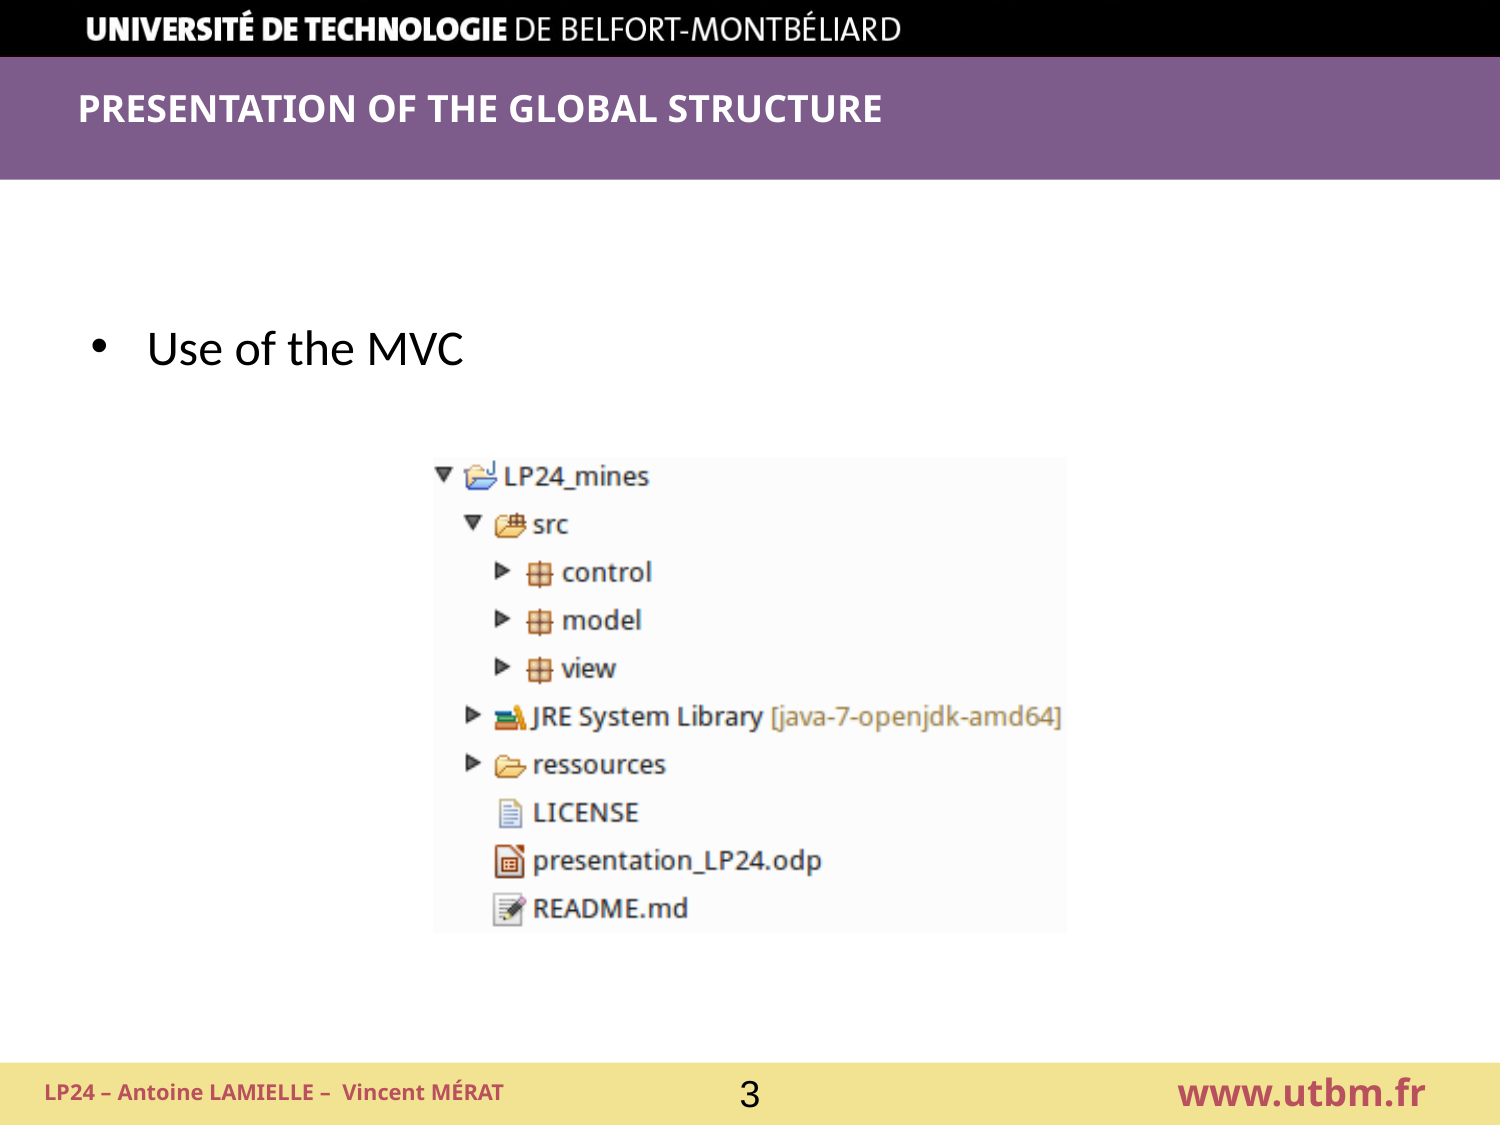

PRESENTATION OF THE GLOBAL STRUCTURE
Use of the MVC
www.utbm.fr
LP24 – Antoine LAMIELLE – Vincent MÉRAT